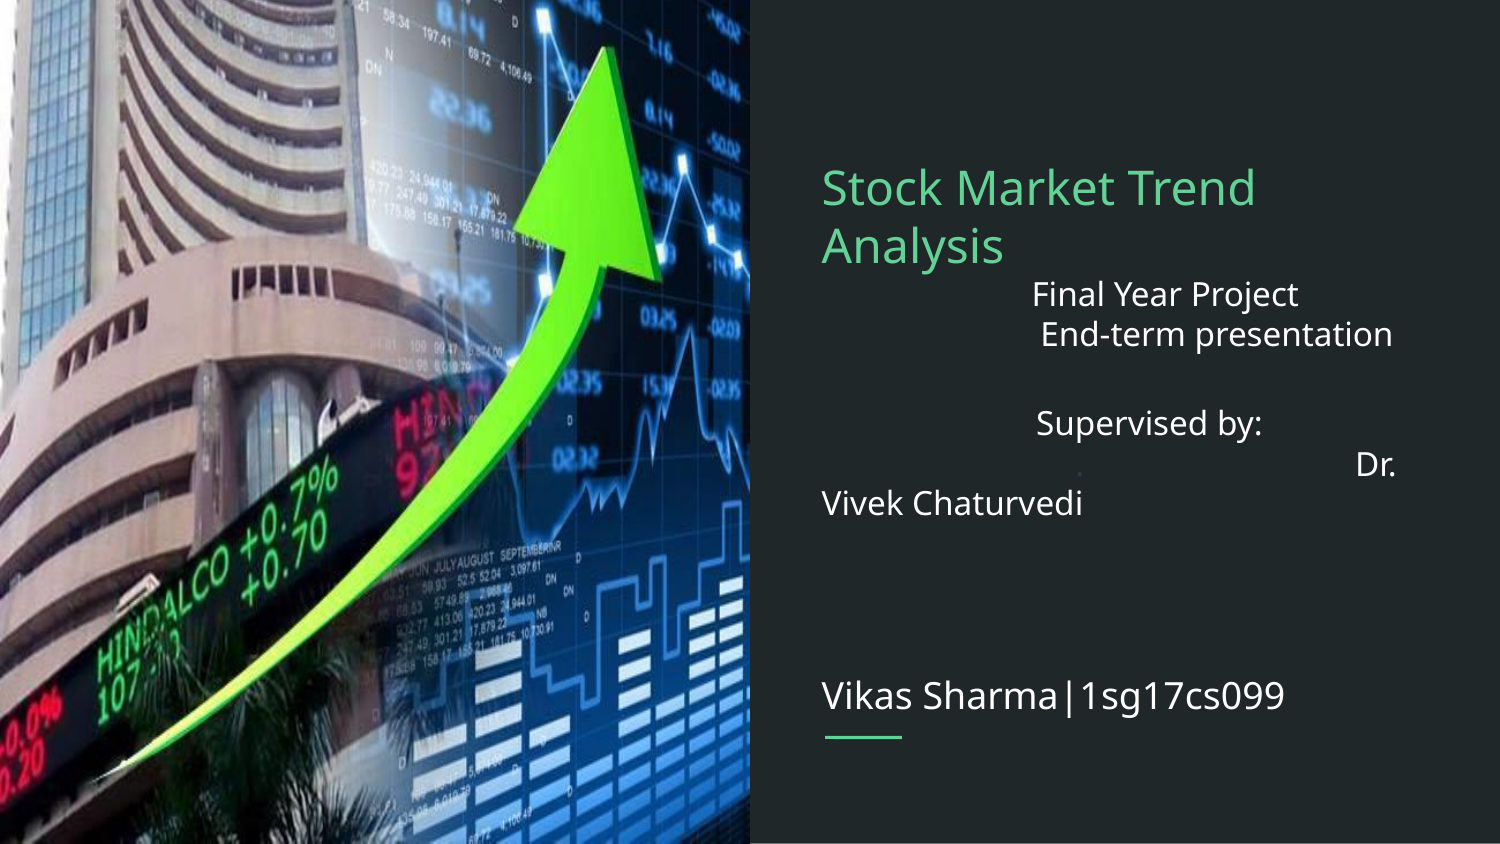

#
Stock Market Trend Analysis
 Final Year Project
 End-term presentation
 Supervised by: . Dr. Vivek Chaturvedi
Vikas Sharma|1sg17cs099